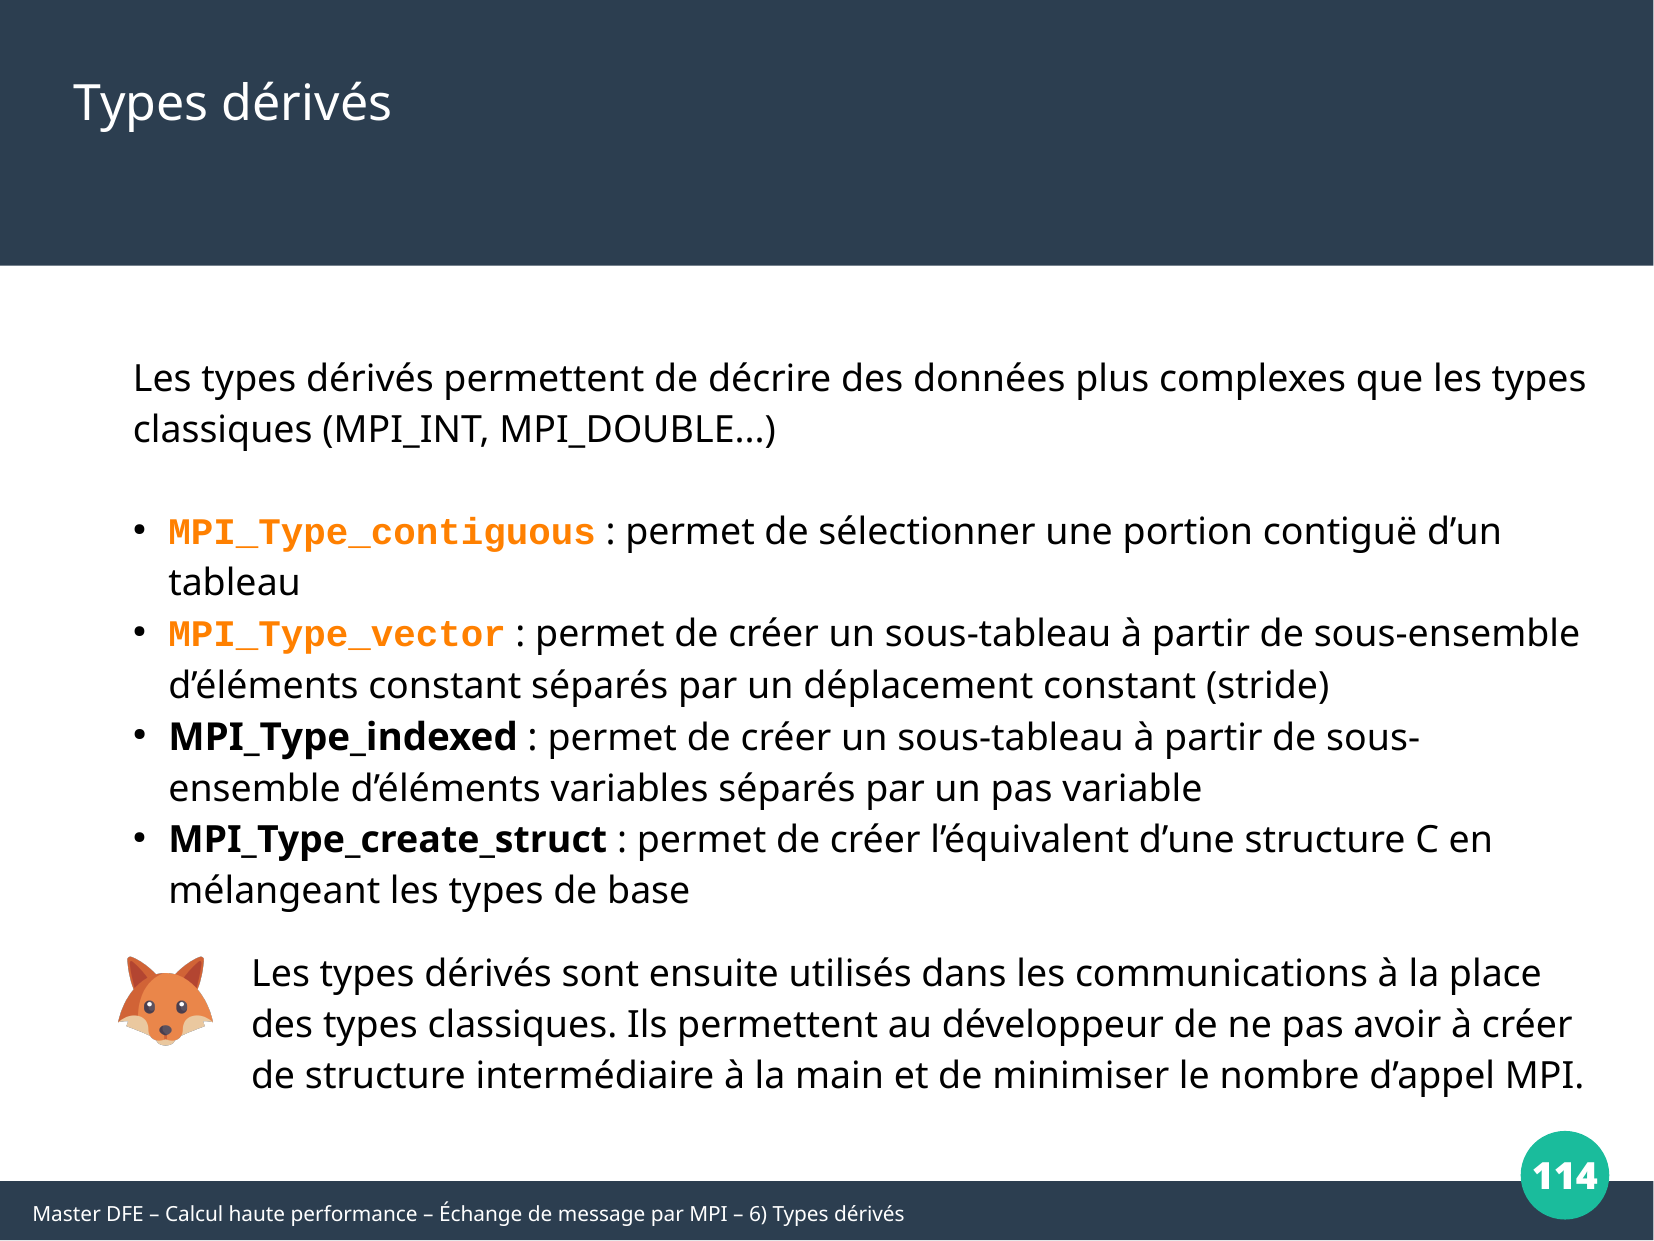

Types dérivés
Les types dérivés permettent de décrire des données plus complexes que les types classiques (MPI_INT, MPI_DOUBLE...)
MPI_Type_contiguous : permet de sélectionner une portion contiguë d’un tableau
MPI_Type_vector : permet de créer un sous-tableau à partir de sous-ensemble d’éléments constant séparés par un déplacement constant (stride)
MPI_Type_indexed : permet de créer un sous-tableau à partir de sous-ensemble d’éléments variables séparés par un pas variable
MPI_Type_create_struct : permet de créer l’équivalent d’une structure C en mélangeant les types de base
Les types dérivés sont ensuite utilisés dans les communications à la place des types classiques. Ils permettent au développeur de ne pas avoir à créer de structure intermédiaire à la main et de minimiser le nombre d’appel MPI.
114
Master DFE – Calcul haute performance – Échange de message par MPI – 6) Types dérivés